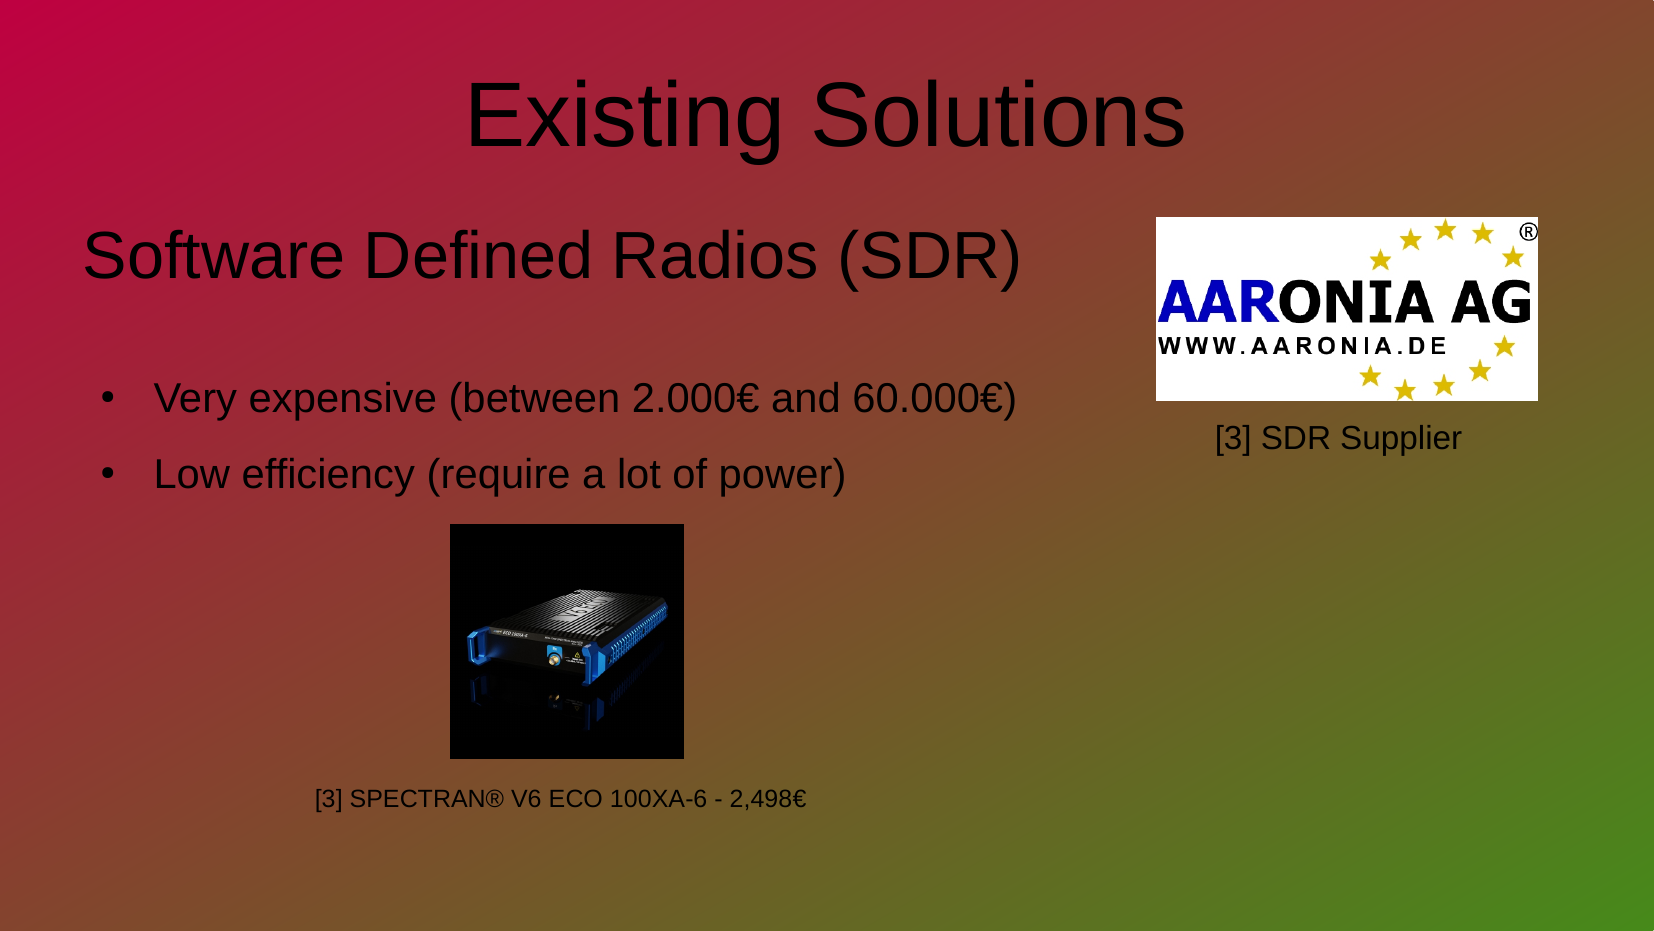

# Existing Solutions
Software Defined Radios (SDR)
Very expensive (between 2.000€ and 60.000€)
Low efficiency (require a lot of power)
[3] SDR Supplier
[3] SPECTRAN® V6 ECO 100XA-6 - 2,498€